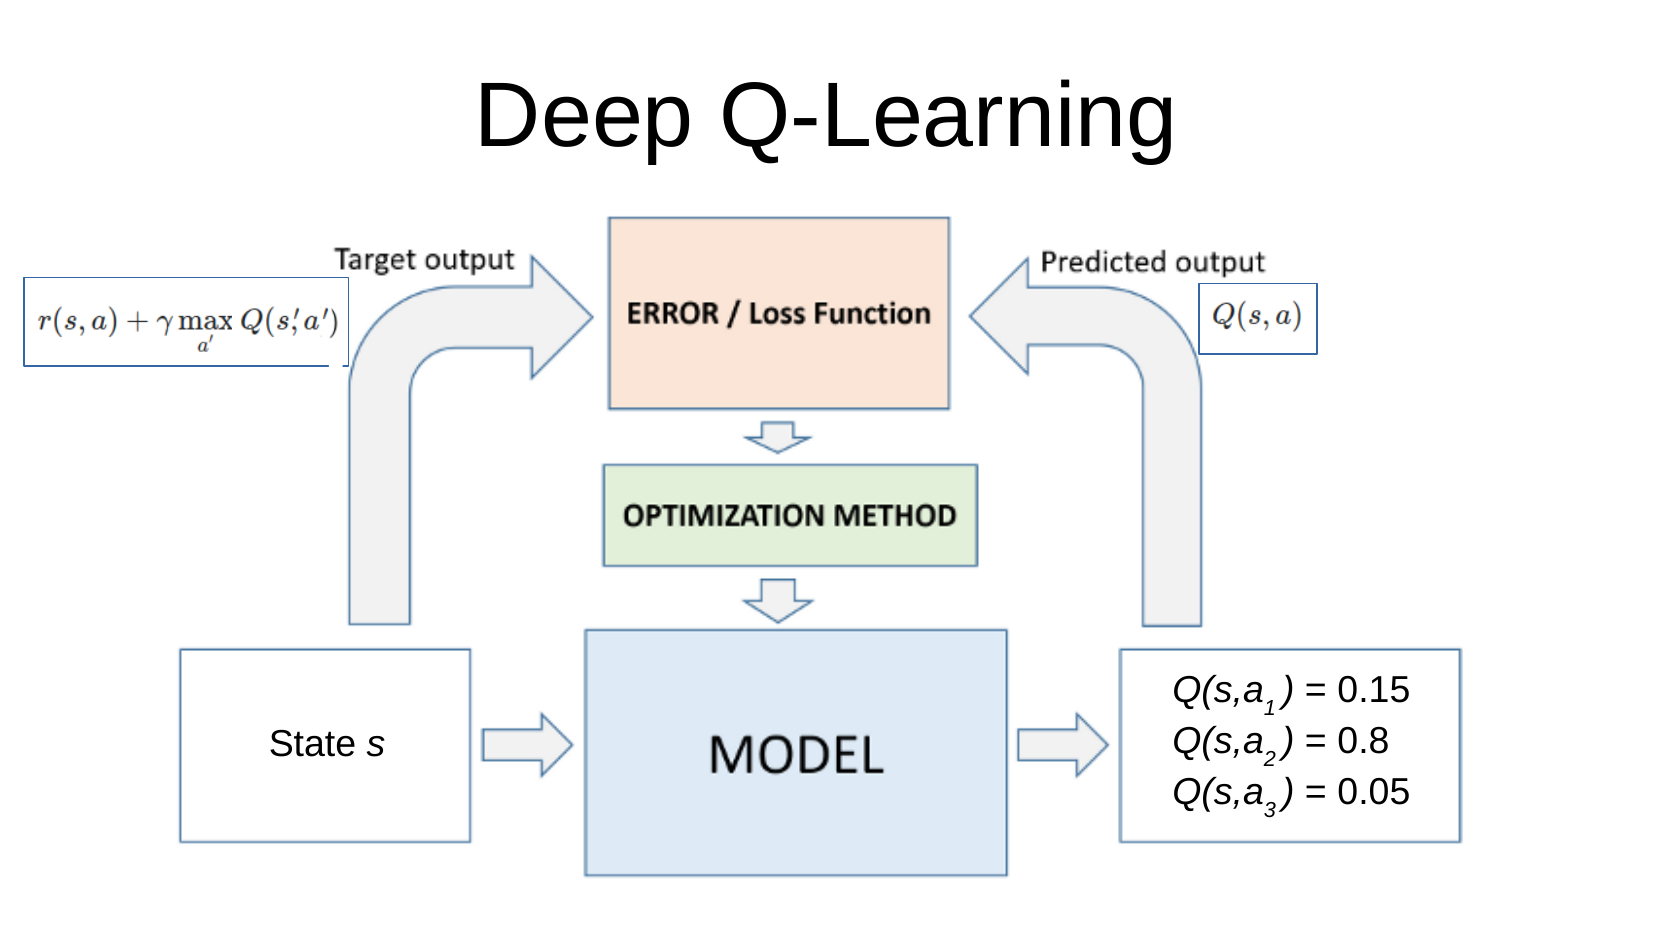

# Deep Q-Learning
Cat
Q(s,a1 ) = 0.15
Q(s,a2 ) = 0.8
Q(s,a3 ) = 0.05
State s